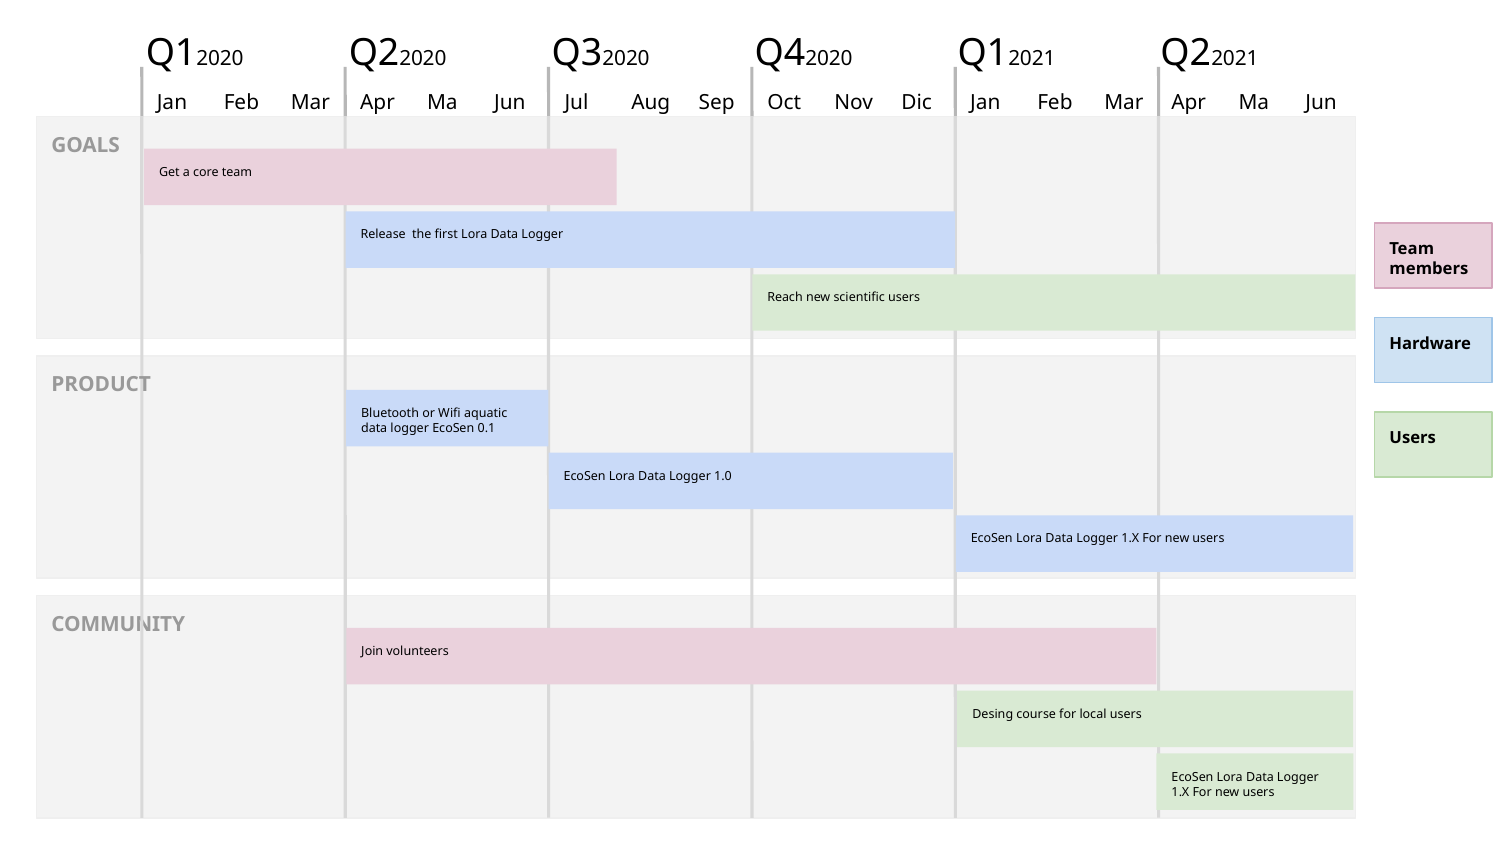

Q12020
Q22020
Q32020
Q42020
Q12021
Q22021
Jan
Feb
Mar
Apr
May
Jun
Jul
Aug
Sep
Oct
Nov
Dic
Jan
Feb
Mar
Apr
May
Jun
GOALS
Get a core team
Release the first Lora Data Logger
Reach new scientific users
PRODUCT
Bluetooth or Wifi aquatic data logger EcoSen 0.1
EcoSen Lora Data Logger 1.0
EcoSen Lora Data Logger 1.X For new users
COMMUNITY
Join volunteers
Desing course for local users
EcoSen Lora Data Logger 1.X For new users
Team members
Hardware
Users